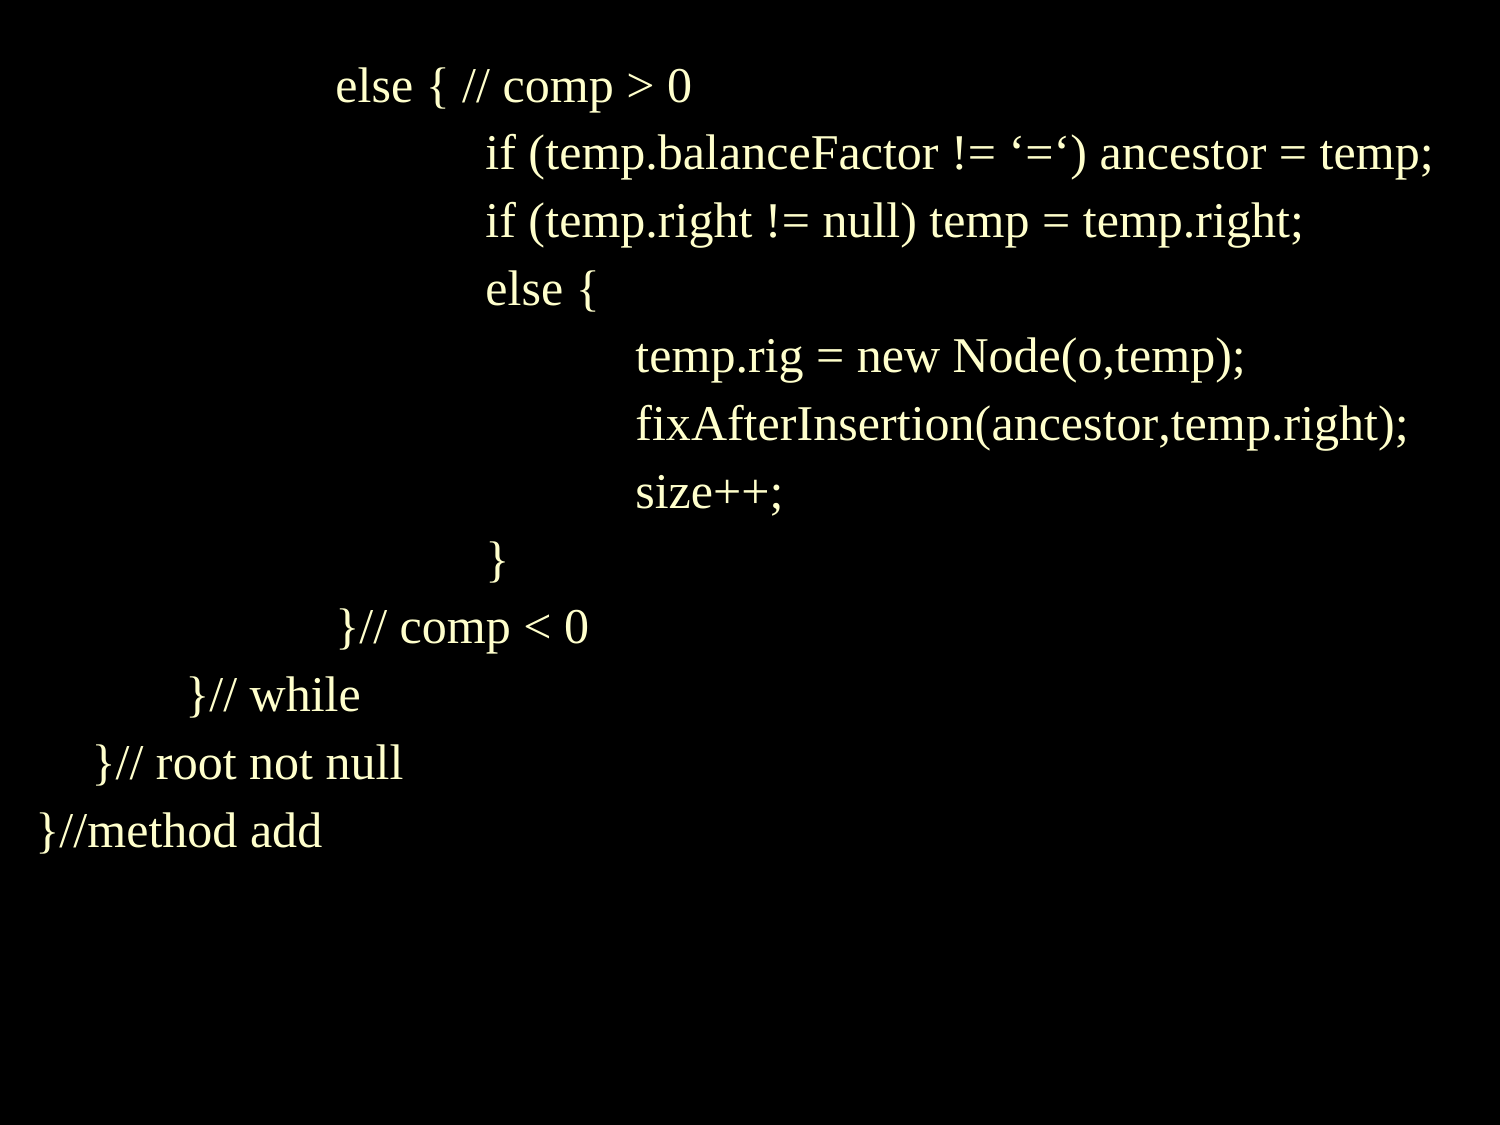

# else { // comp > 0
				if (temp.balanceFactor != ‘=‘) ancestor = temp;
				if (temp.right != null) temp = temp.right;
				else {
					temp.rig = new Node(o,temp);
					fixAfterInsertion(ancestor,temp.right);
					size++;
				}
			}// comp < 0
		}// while
	}// root not null
}//method add